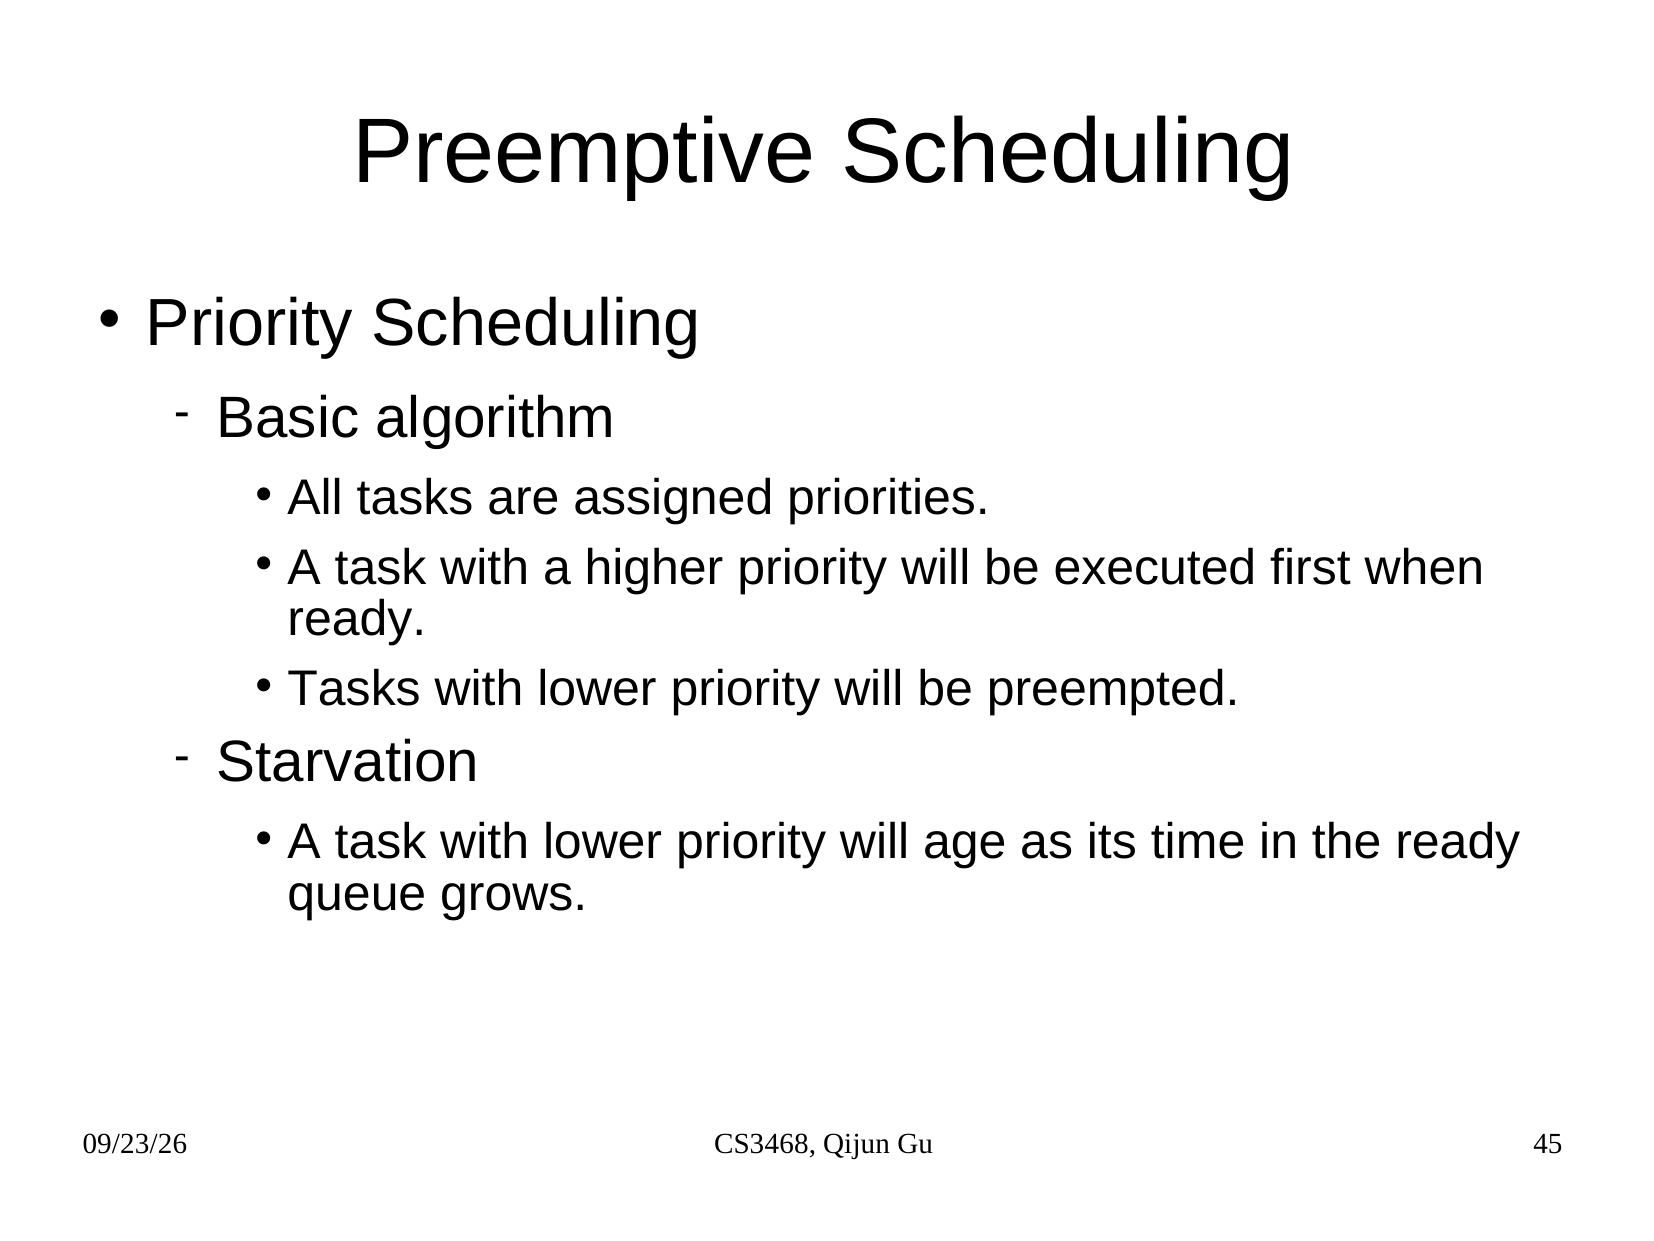

# Preemptive Scheduling
Priority Scheduling
Basic algorithm
All tasks are assigned priorities.
A task with a higher priority will be executed first when ready.
Tasks with lower priority will be preempted.
Starvation
A task with lower priority will age as its time in the ready queue grows.
CS3468, Qijun Gu
45